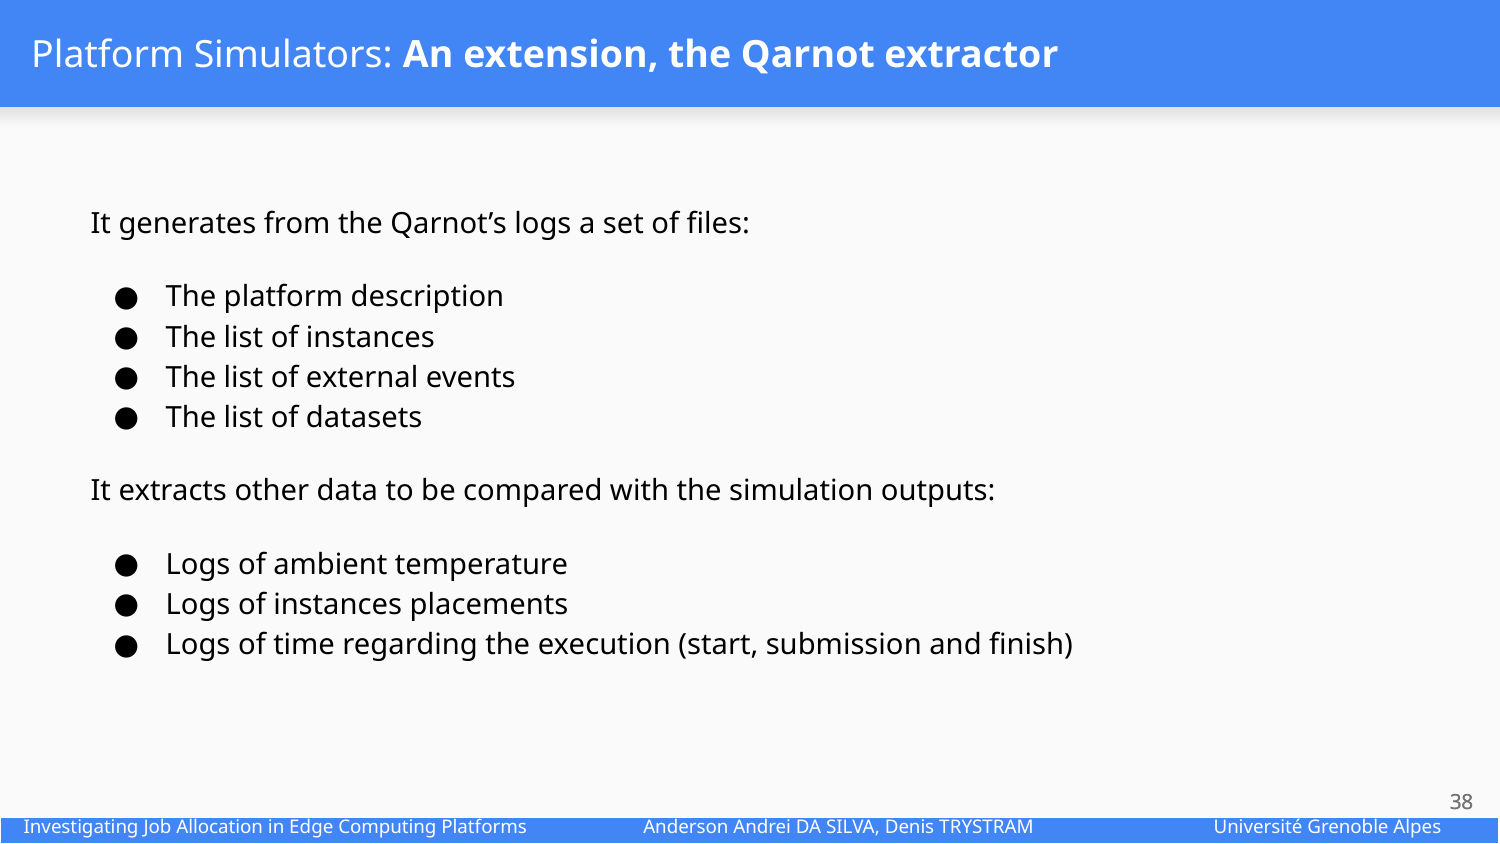

# Platform Simulators: An extension, the Qarnot extractor
It generates from the Qarnot’s logs a set of files:
The platform description
The list of instances
The list of external events
The list of datasets
It extracts other data to be compared with the simulation outputs:
Logs of ambient temperature
Logs of instances placements
Logs of time regarding the execution (start, submission and finish)
Investigating Job Allocation in Edge Computing Platforms
Anderson Andrei DA SILVA, Denis TRYSTRAM
Université Grenoble Alpes